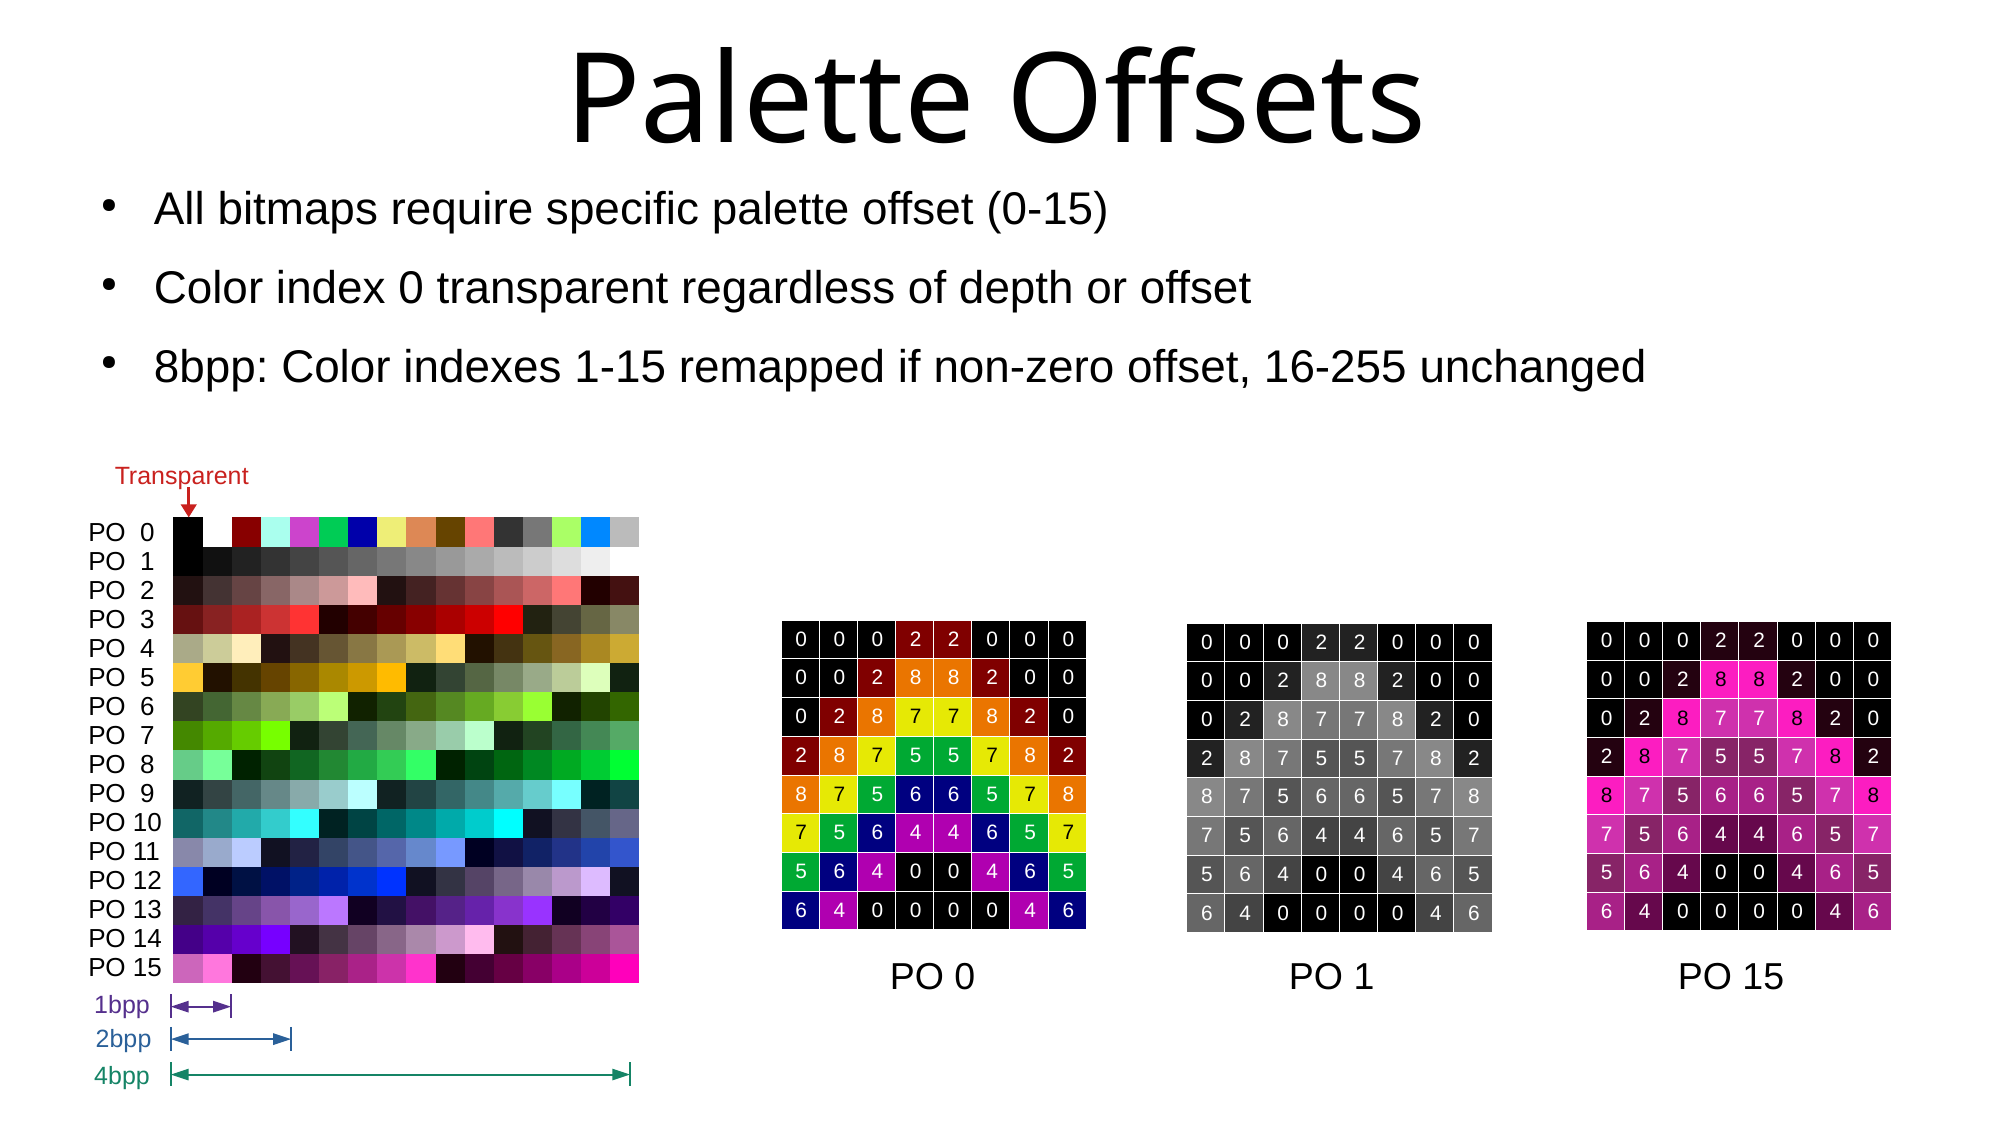

Palette Offsets
# All bitmaps require specific palette offset (0-15)
Color index 0 transparent regardless of depth or offset
8bpp: Color indexes 1-15 remapped if non-zero offset, 16-255 unchanged
Transparent
PO 0
PO 1
PO 2
PO 3
PO 4
PO 5
PO 6
PO 7
PO 8
PO 9
PO 10
PO 11
PO 12
PO 13
PO 14
PO 15
| 0 | 0 | 0 | 2 | 2 | 0 | 0 | 0 |
| --- | --- | --- | --- | --- | --- | --- | --- |
| 0 | 0 | 2 | 8 | 8 | 2 | 0 | 0 |
| 0 | 2 | 8 | 7 | 7 | 8 | 2 | 0 |
| 2 | 8 | 7 | 5 | 5 | 7 | 8 | 2 |
| 8 | 7 | 5 | 6 | 6 | 5 | 7 | 8 |
| 7 | 5 | 6 | 4 | 4 | 6 | 5 | 7 |
| 5 | 6 | 4 | 0 | 0 | 4 | 6 | 5 |
| 6 | 4 | 0 | 0 | 0 | 0 | 4 | 6 |
| 0 | 0 | 0 | 2 | 2 | 0 | 0 | 0 |
| --- | --- | --- | --- | --- | --- | --- | --- |
| 0 | 0 | 2 | 8 | 8 | 2 | 0 | 0 |
| 0 | 2 | 8 | 7 | 7 | 8 | 2 | 0 |
| 2 | 8 | 7 | 5 | 5 | 7 | 8 | 2 |
| 8 | 7 | 5 | 6 | 6 | 5 | 7 | 8 |
| 7 | 5 | 6 | 4 | 4 | 6 | 5 | 7 |
| 5 | 6 | 4 | 0 | 0 | 4 | 6 | 5 |
| 6 | 4 | 0 | 0 | 0 | 0 | 4 | 6 |
| 0 | 0 | 0 | 2 | 2 | 0 | 0 | 0 |
| --- | --- | --- | --- | --- | --- | --- | --- |
| 0 | 0 | 2 | 8 | 8 | 2 | 0 | 0 |
| 0 | 2 | 8 | 7 | 7 | 8 | 2 | 0 |
| 2 | 8 | 7 | 5 | 5 | 7 | 8 | 2 |
| 8 | 7 | 5 | 6 | 6 | 5 | 7 | 8 |
| 7 | 5 | 6 | 4 | 4 | 6 | 5 | 7 |
| 5 | 6 | 4 | 0 | 0 | 4 | 6 | 5 |
| 6 | 4 | 0 | 0 | 0 | 0 | 4 | 6 |
PO 0 PO 1 PO 15
1bpp
2bpp
4bpp